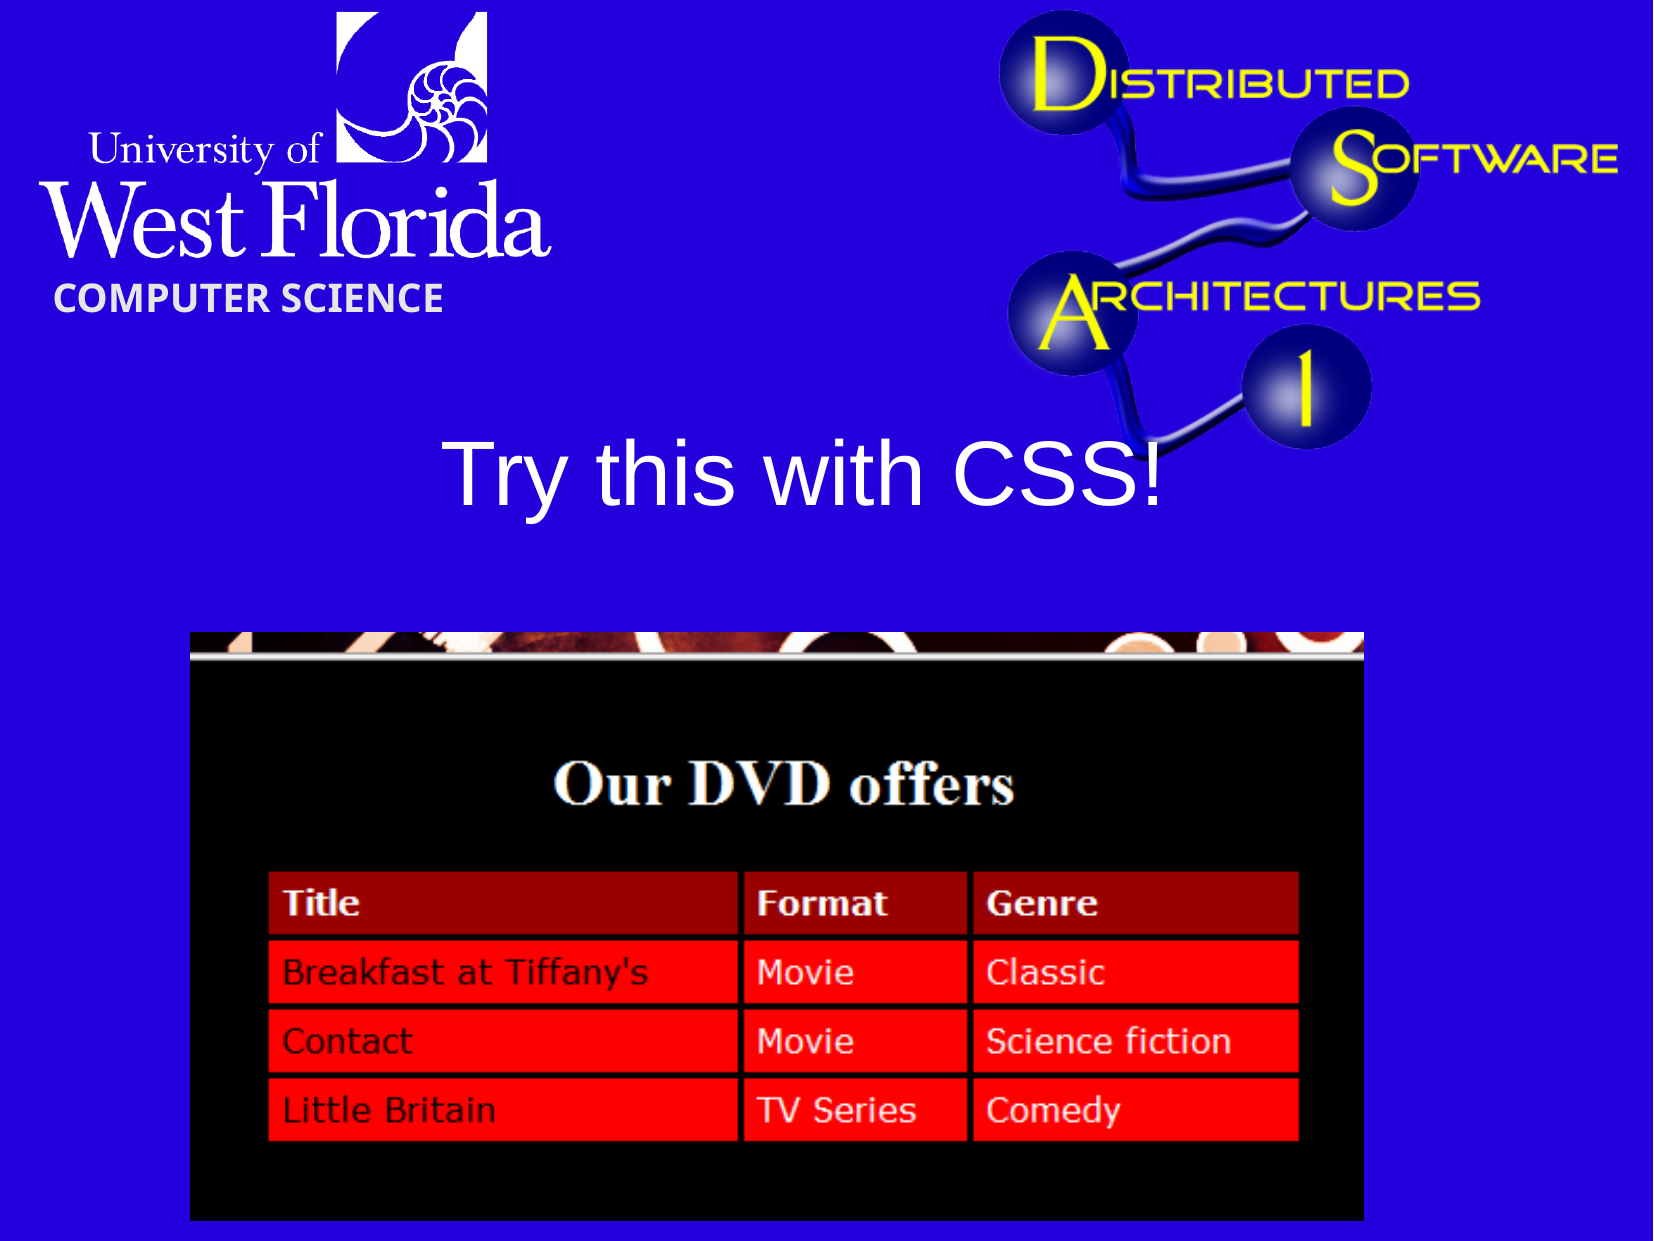

COMPUTER SCIENCE
# Try this with CSS!